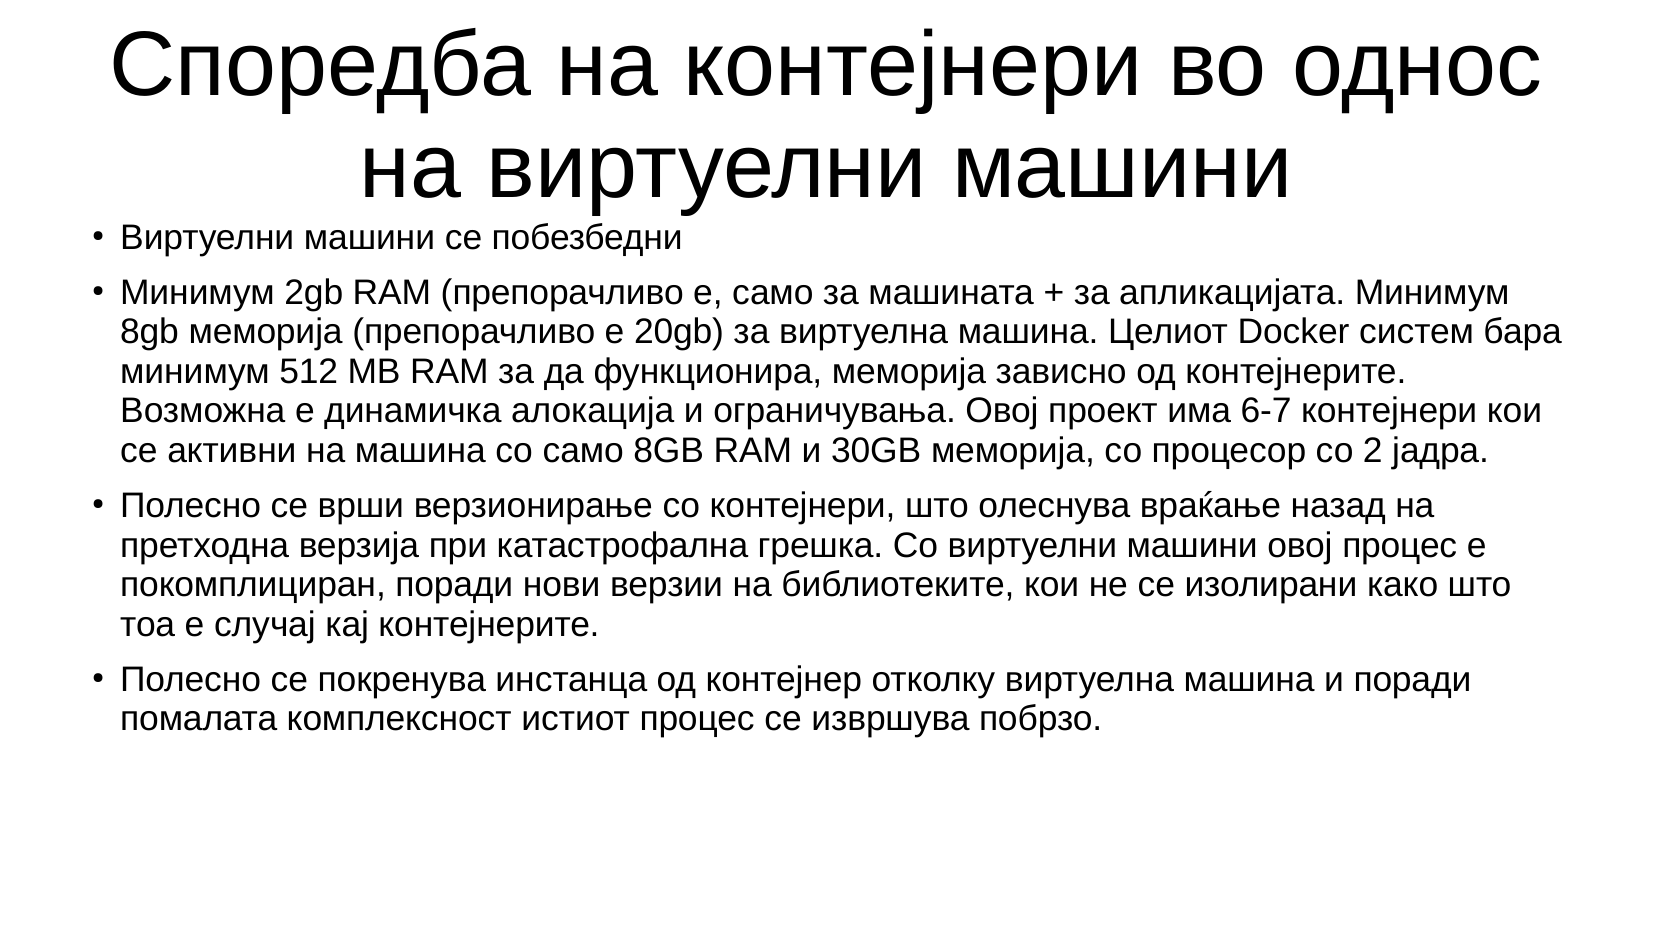

# Споредба на контејнери во однос на виртуелни машини
Виртуелни машини се побезбедни
Mинимум 2gb RAM (препорачливо е, само за машината + за апликацијата. Минимум 8gb меморија (препорачливо е 20gb) за виртуелна машина. Целиот Docker систем бара минимум 512 МB RAM за да функционира, меморија зависно од контејнерите. Возможна е динамичка алокација и ограничувања. Овој проект има 6-7 контејнери кои се активни на машина со само 8GB RAM и 30GB меморија, со процесор со 2 јадра.
Полесно се врши верзионирање со контејнери, што олеснува враќање назад на претходна верзија при катастрофална грешка. Со виртуелни машини овој процес е покомплициран, поради нови верзии на библиотеките, кои не се изолирани како што тоа е случај кај контејнерите.
Полесно се покренува инстанца од контејнер отколку виртуелна машина и поради помалата комплексност истиот процес се извршува побрзо.